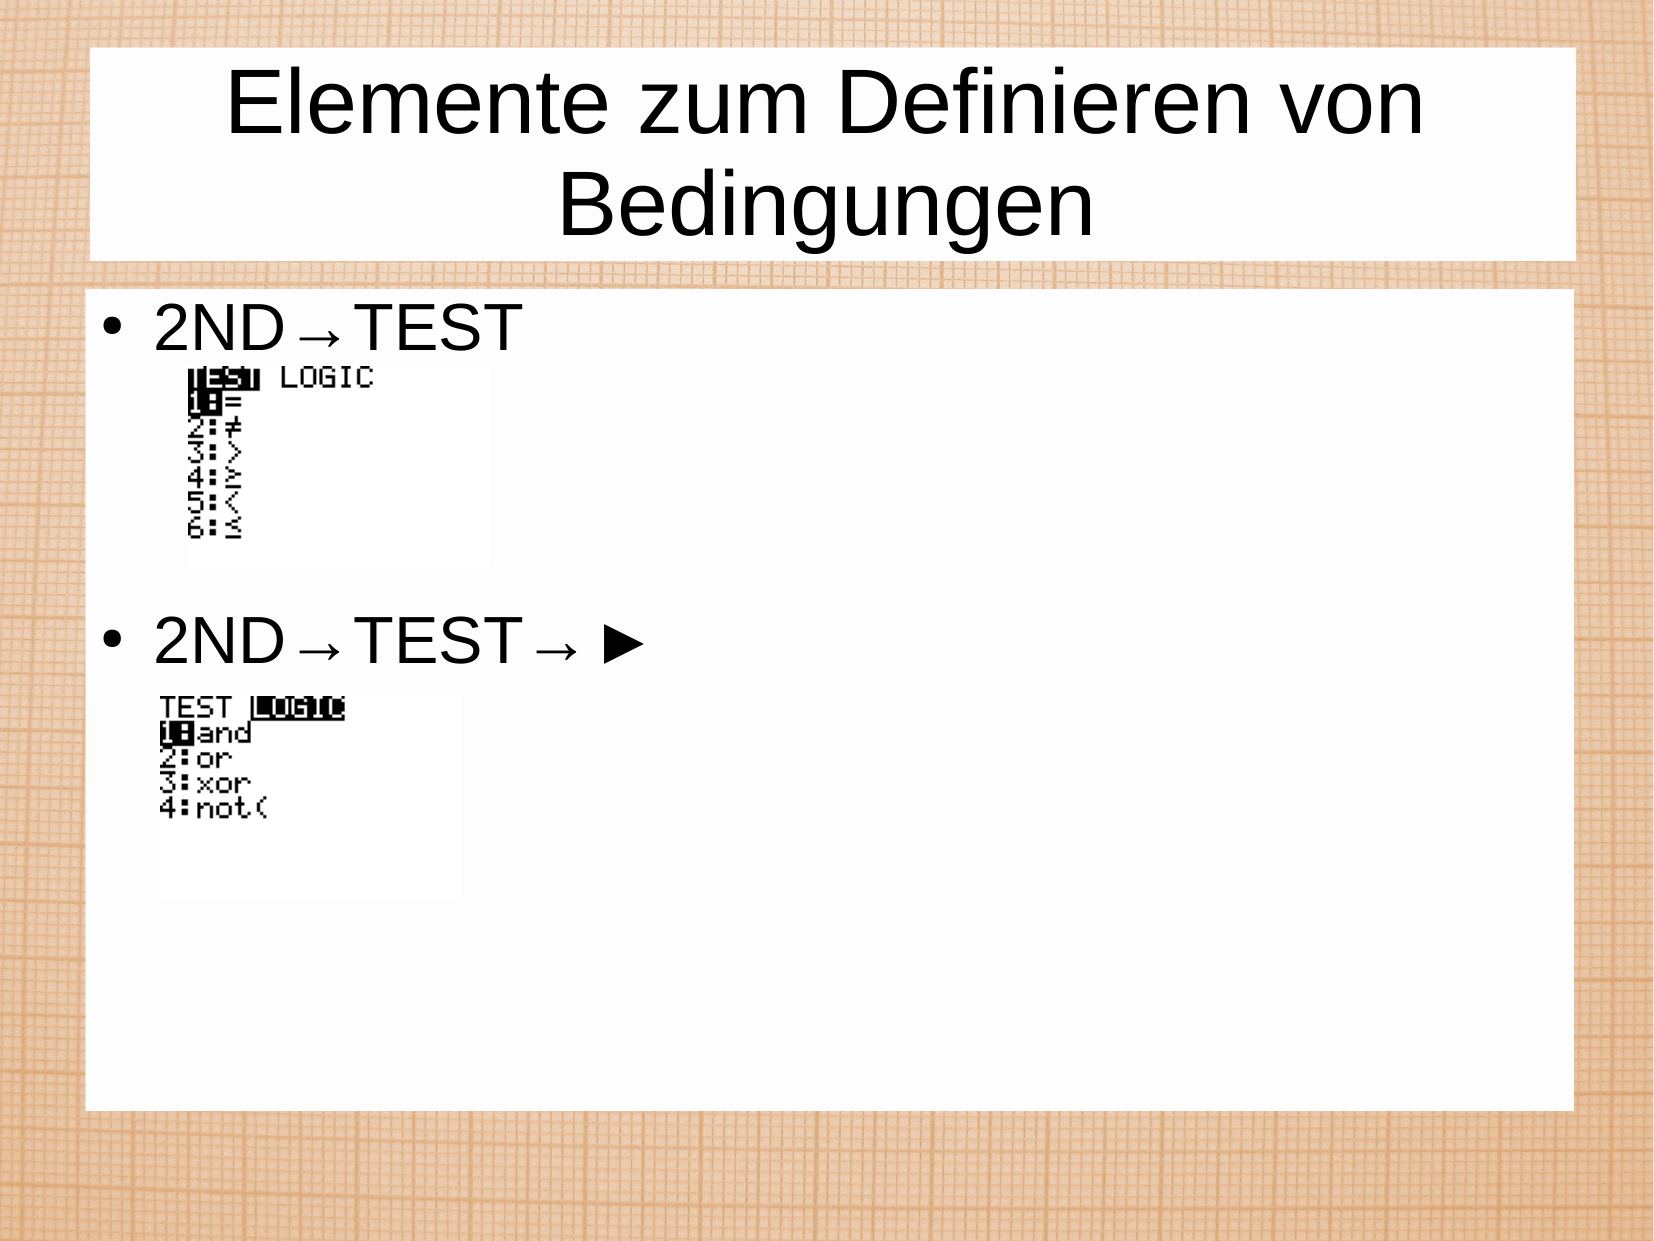

# Elemente zum Definieren von Bedingungen
2ND→TEST
2ND→TEST→►